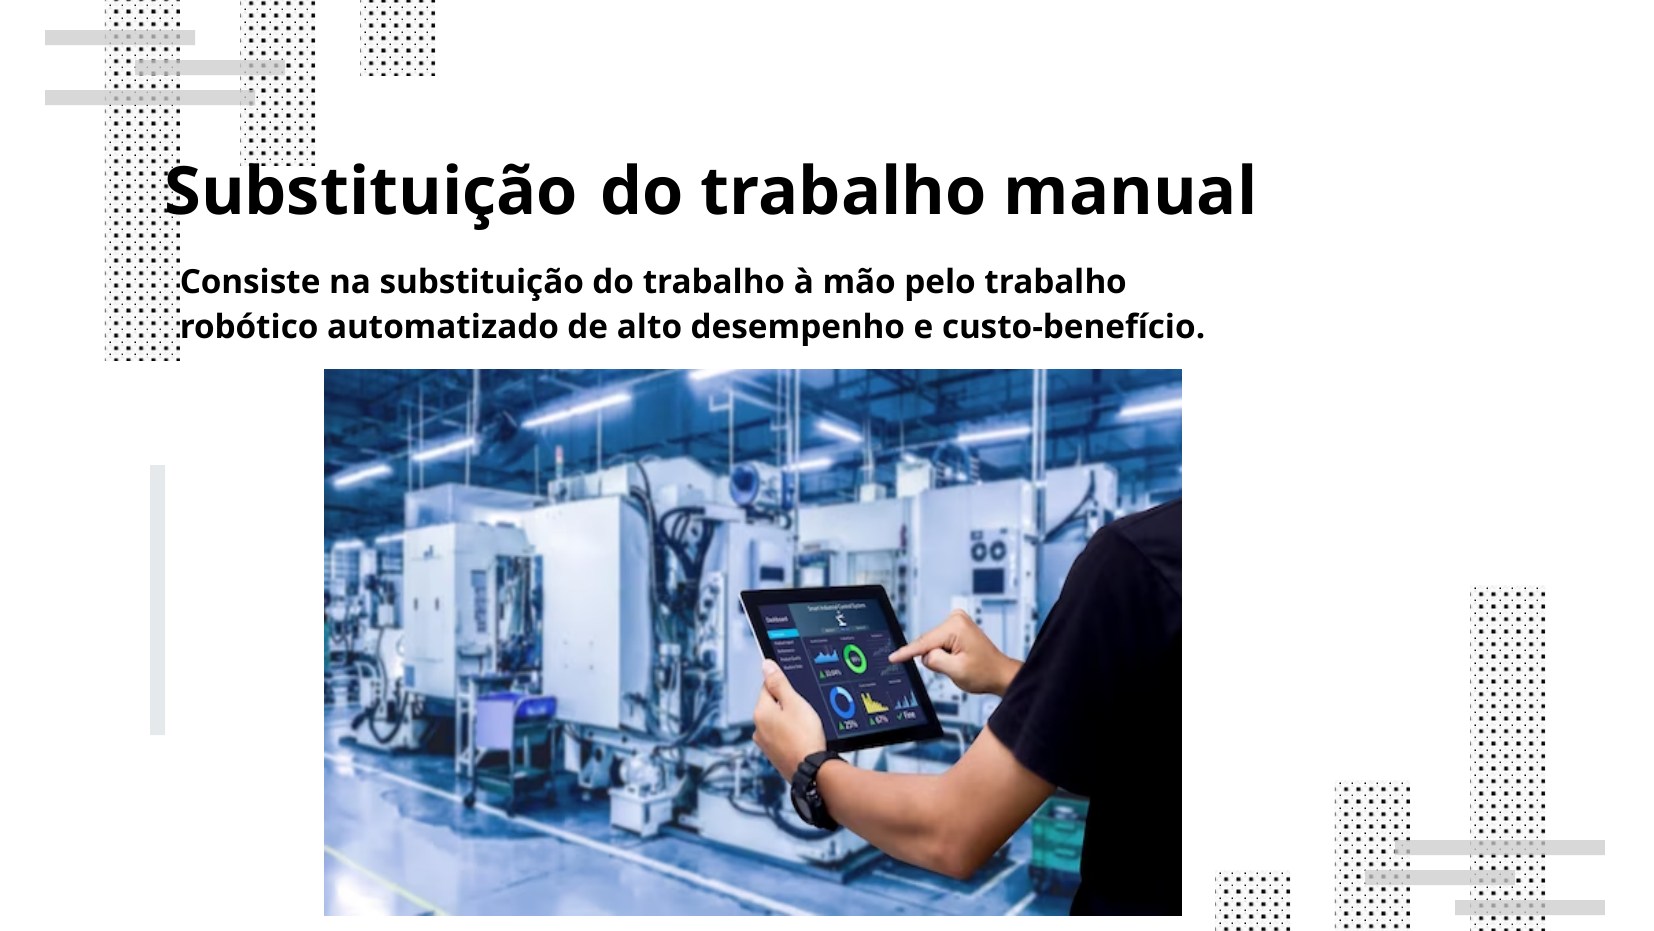

Substituição do trabalho manual
Consiste na substituição do trabalho à mão pelo trabalho robótico automatizado de alto desempenho e custo-benefício.